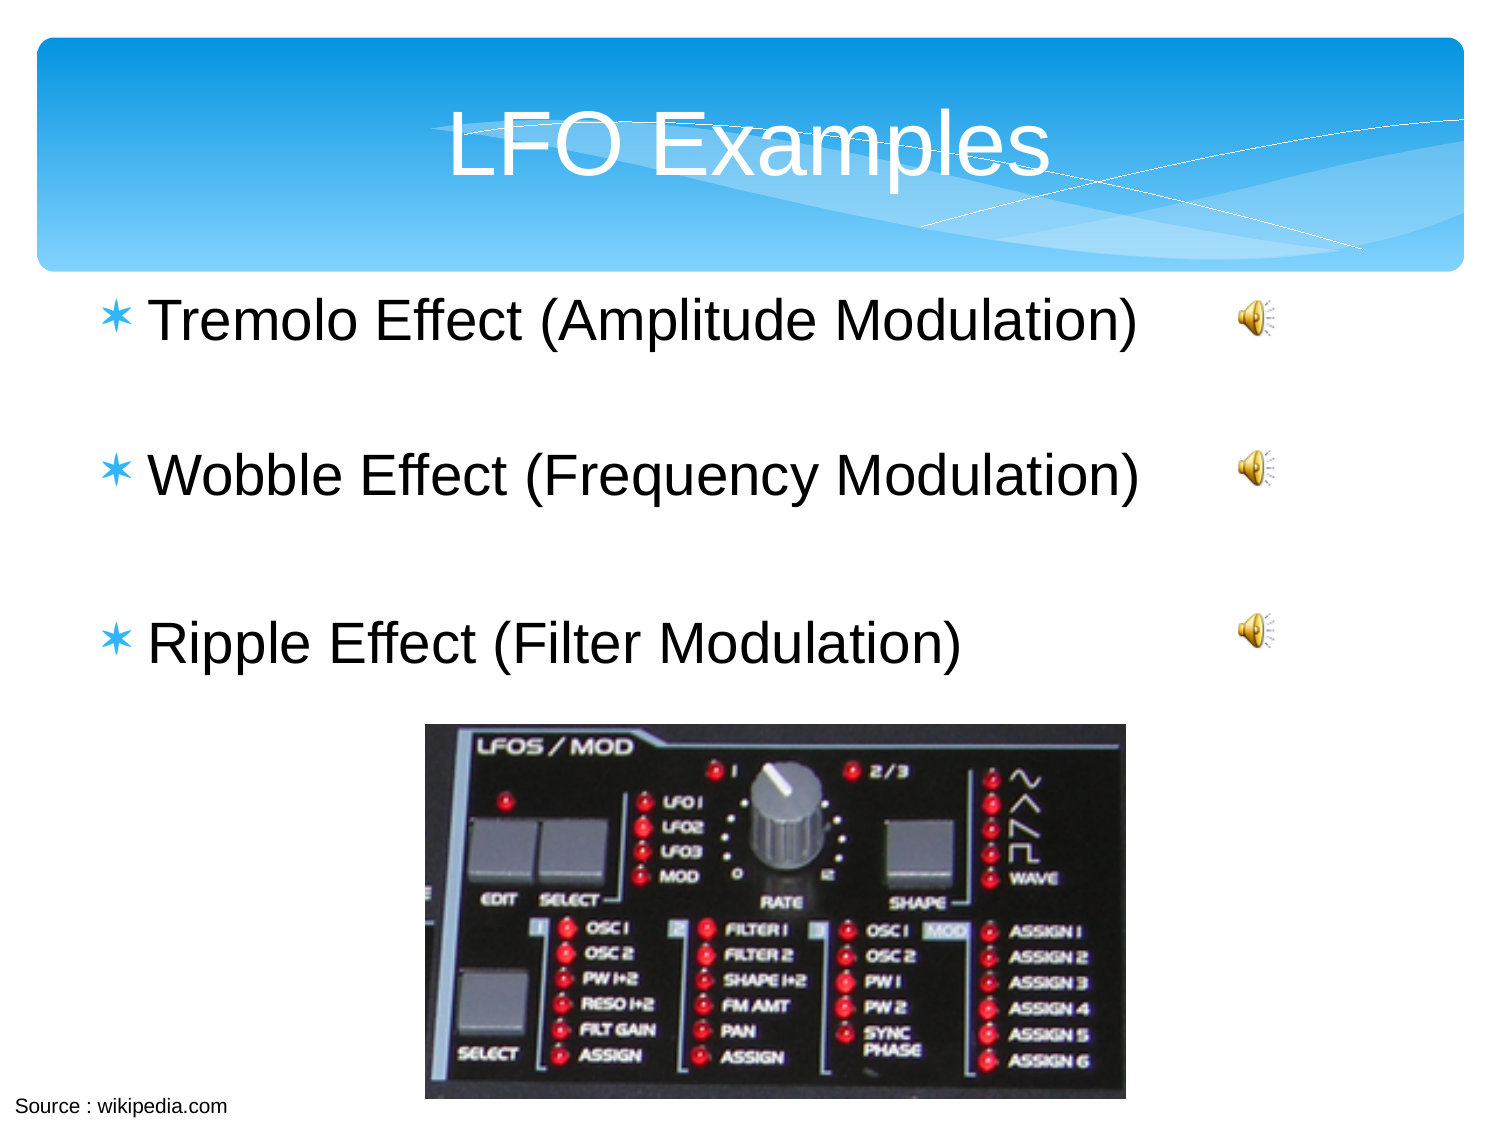

# LFO Examples
Tremolo Effect (Amplitude Modulation)
Wobble Effect (Frequency Modulation)
Ripple Effect (Filter Modulation)
Source : wikipedia.com